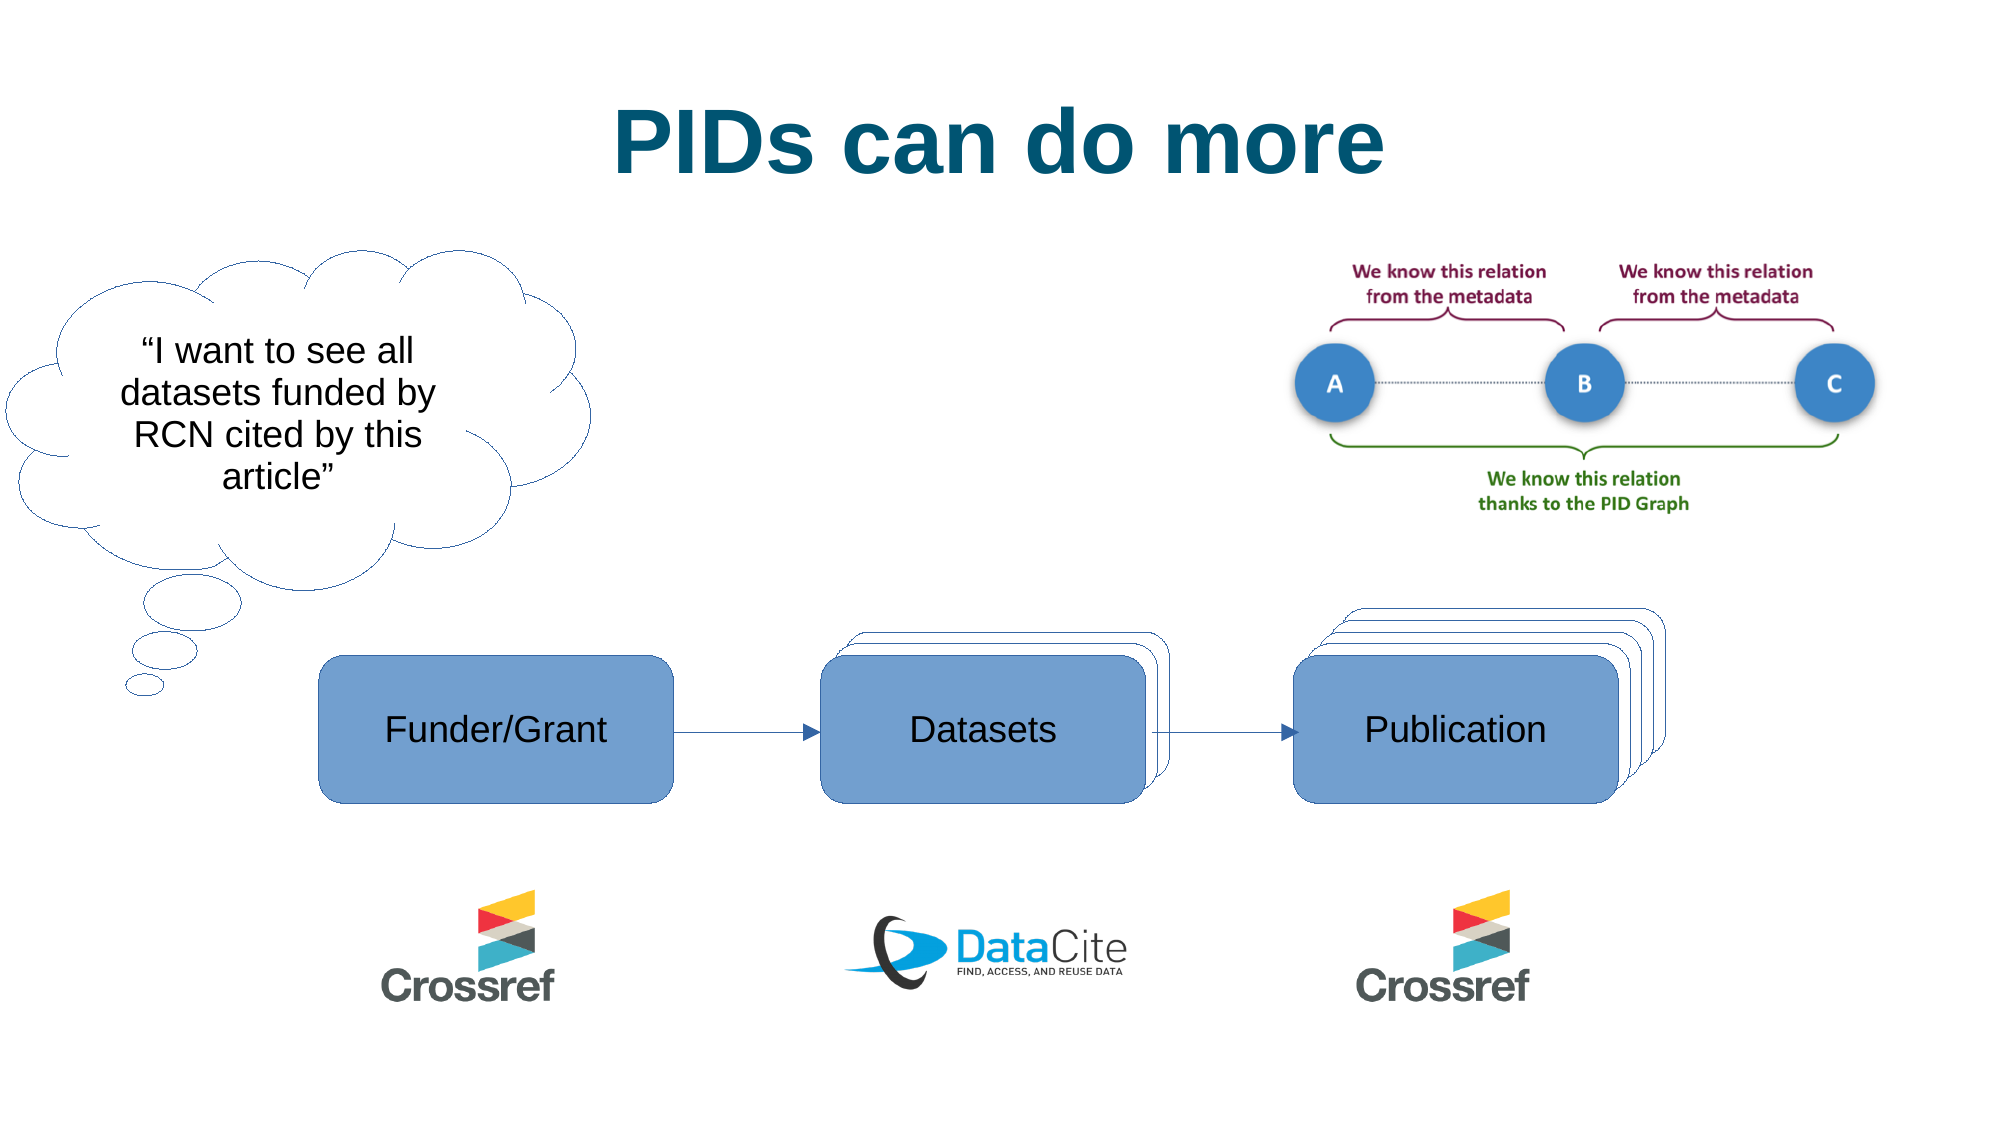

# PIDs can do more
“I want to see all datasets funded by RCN cited by this article”
Publication
Publication
Datasets
Publication
Datasets
Publication
Funder/Grant
Datasets
Publication